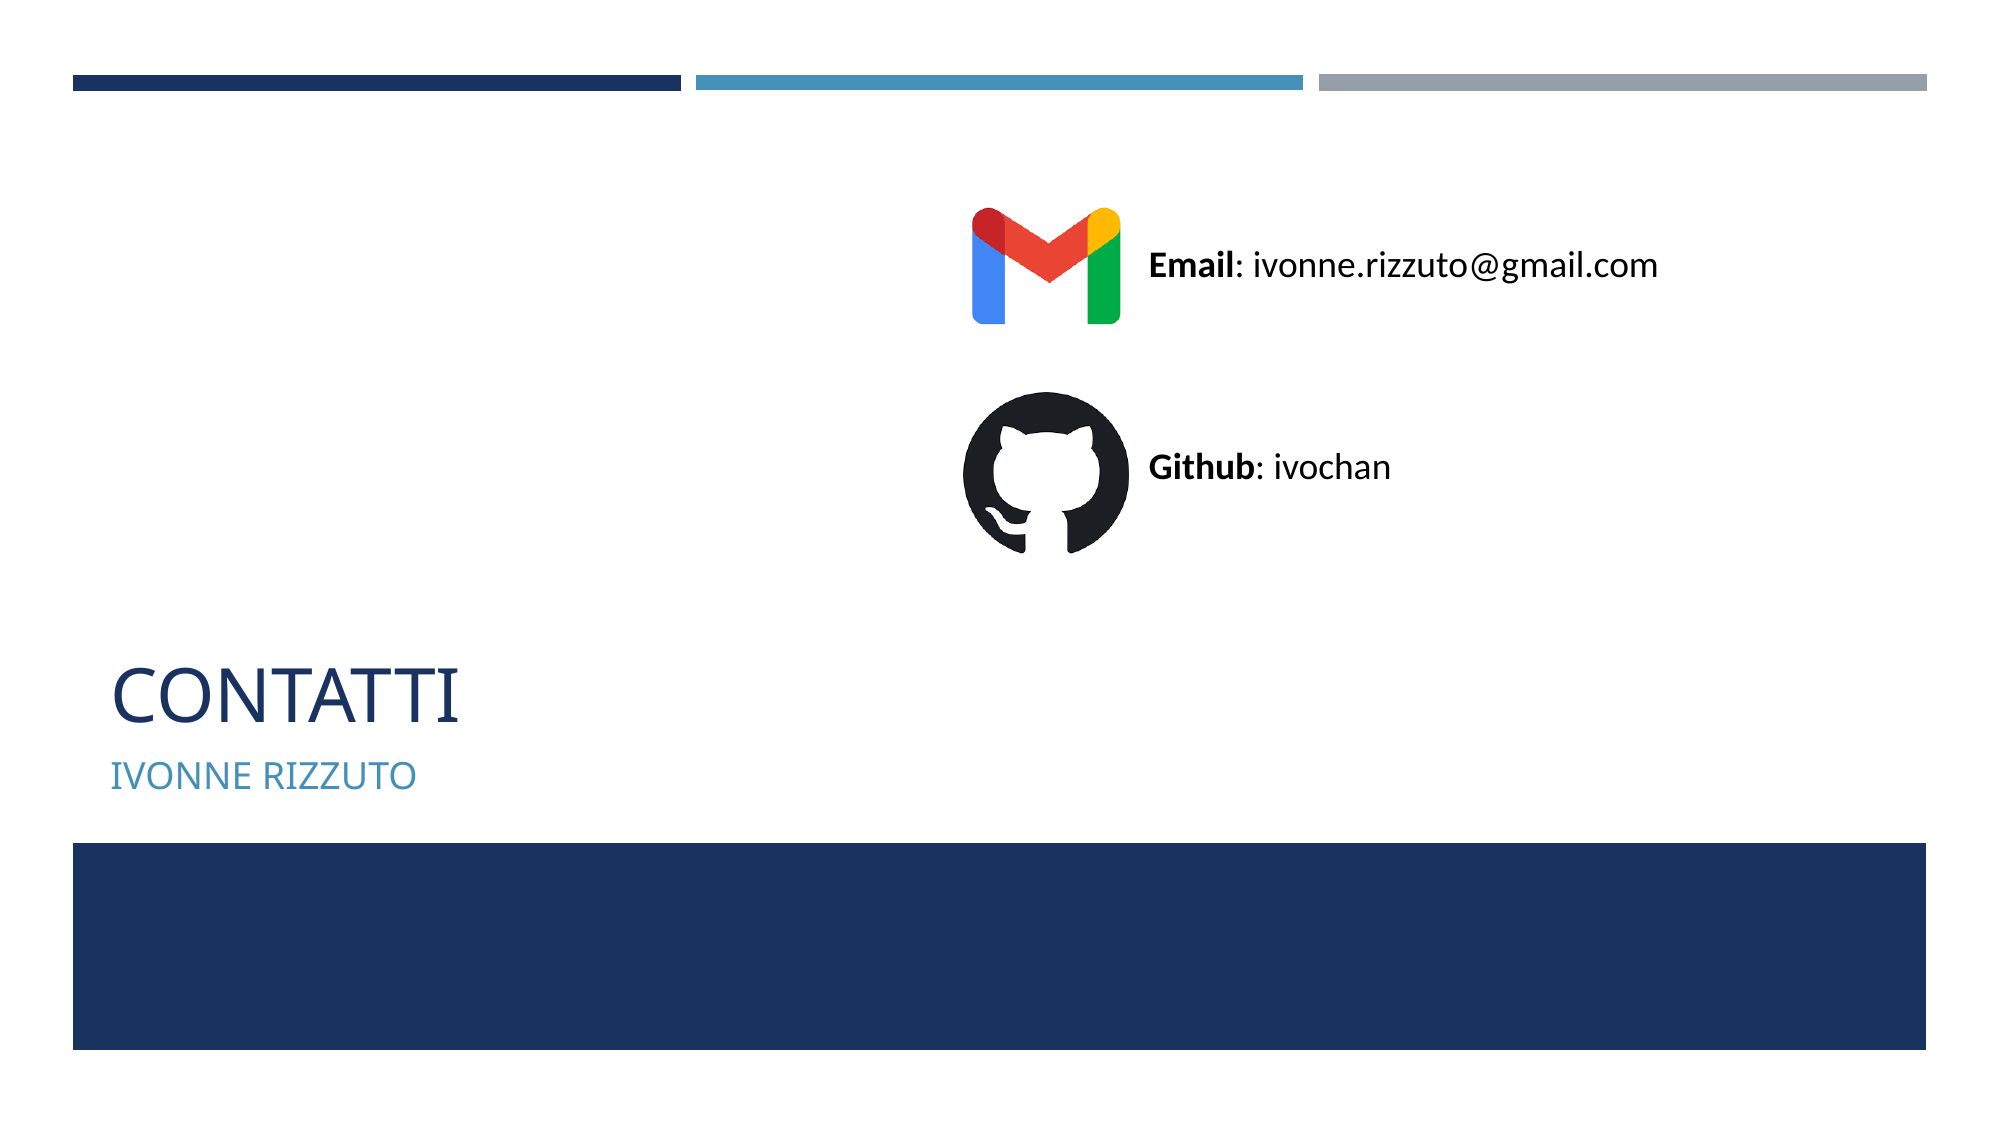

Email: ivonne.rizzuto@gmail.com
Github: ivochan
# contatti
Ivonne rizzuto